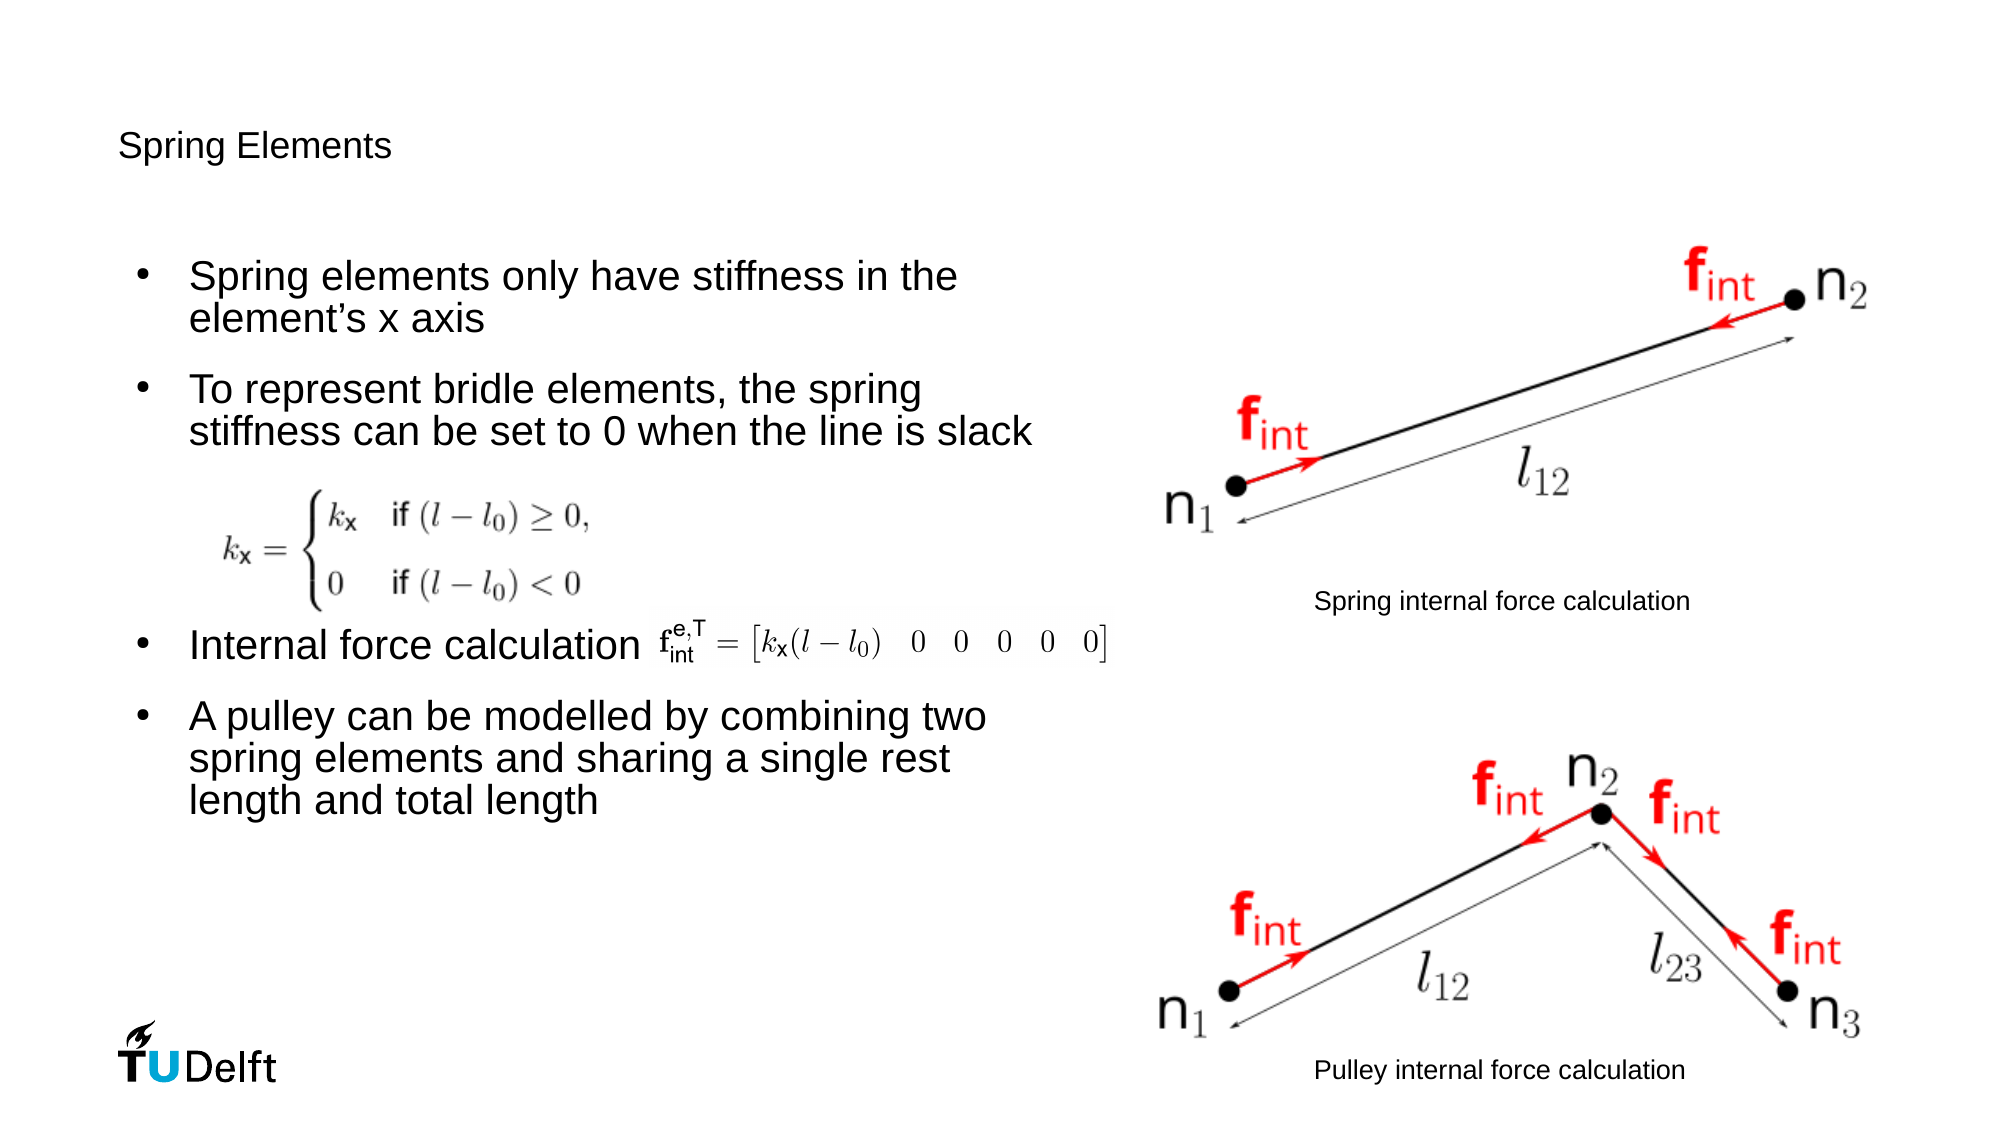

# Spring Elements
Spring elements only have stiffness in the element’s x axis
To represent bridle elements, the spring stiffness can be set to 0 when the line is slack
Internal force calculation
A pulley can be modelled by combining two spring elements and sharing a single rest length and total length
Spring internal force calculation
Pulley internal force calculation